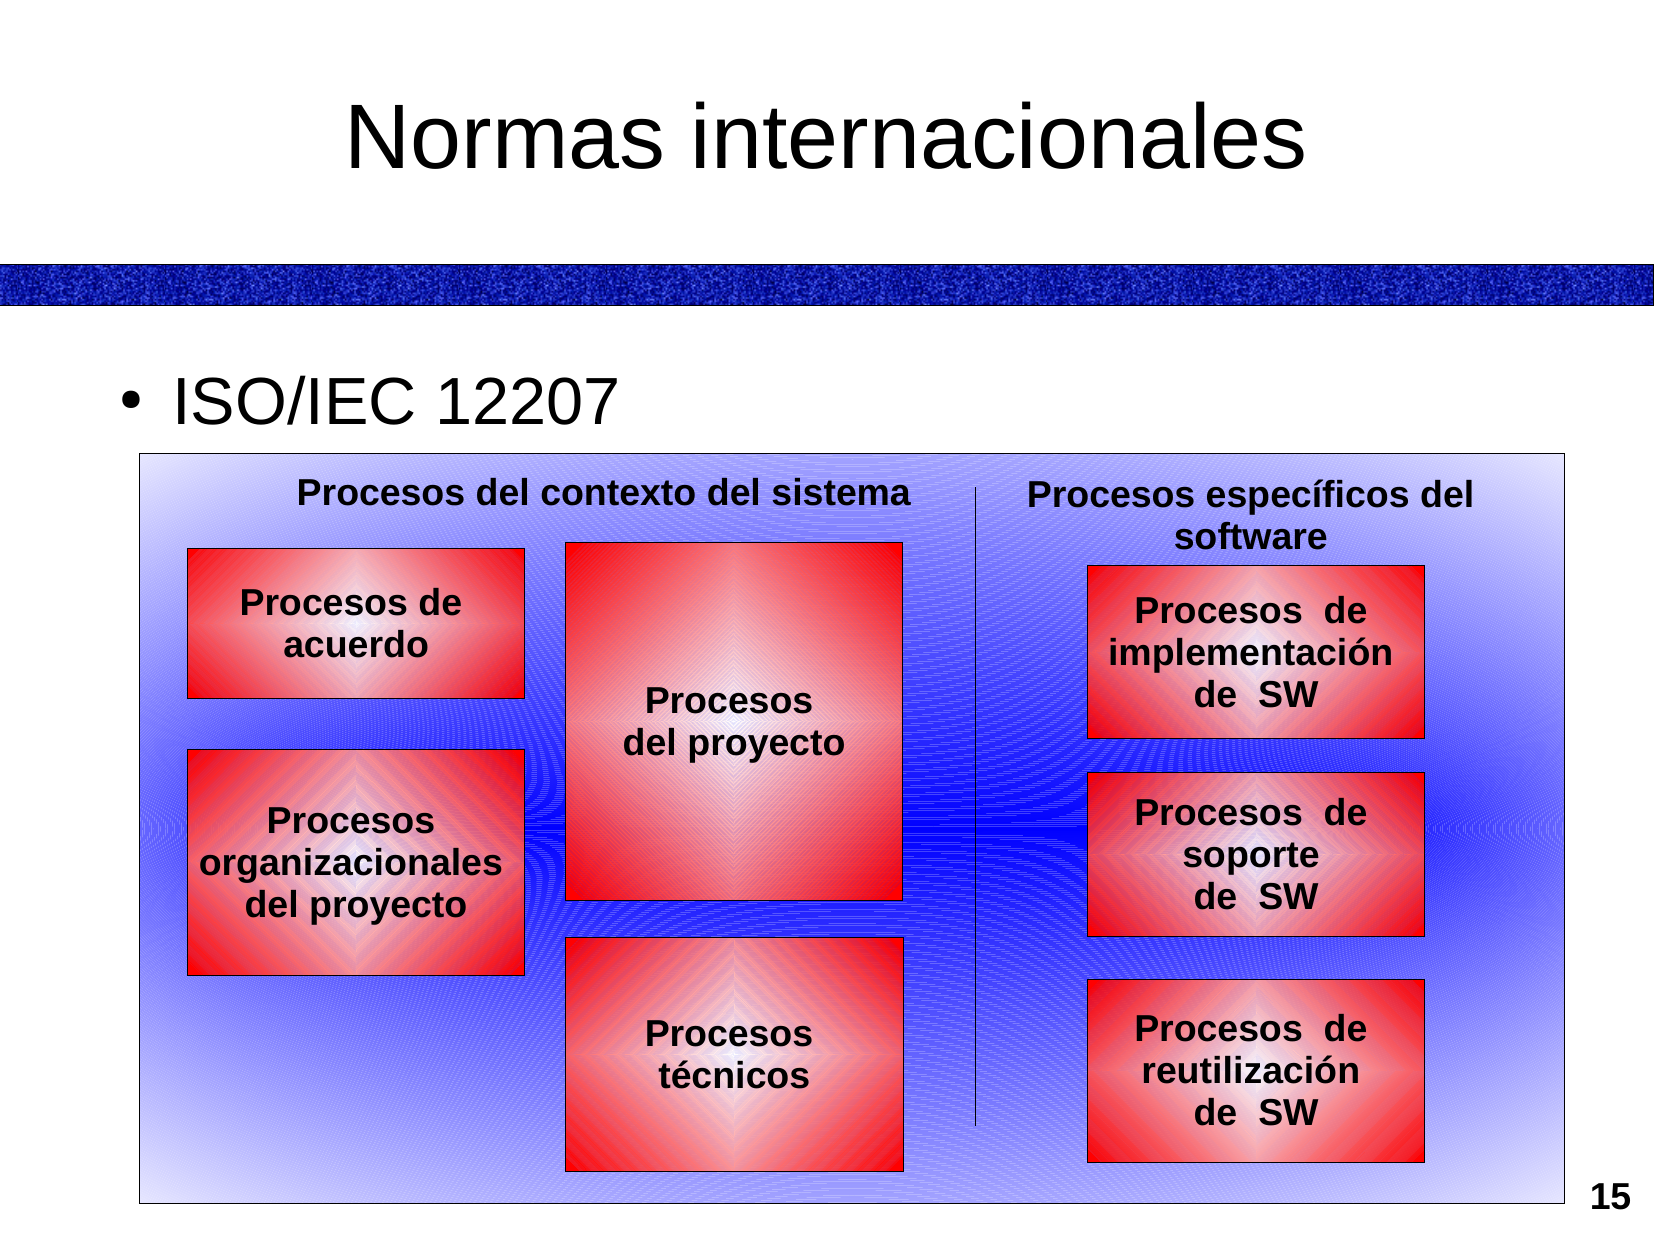

# Normas internacionales
ISO/IEC 12207
Procesos del contexto del sistema
Procesos específicos del software
Procesos
del proyecto
Procesos de
acuerdo
Procesos de
implementación
de SW
Procesos
organizacionales
del proyecto
Procesos de
soporte
de SW
Procesos
técnicos
Procesos de
reutilización
de SW